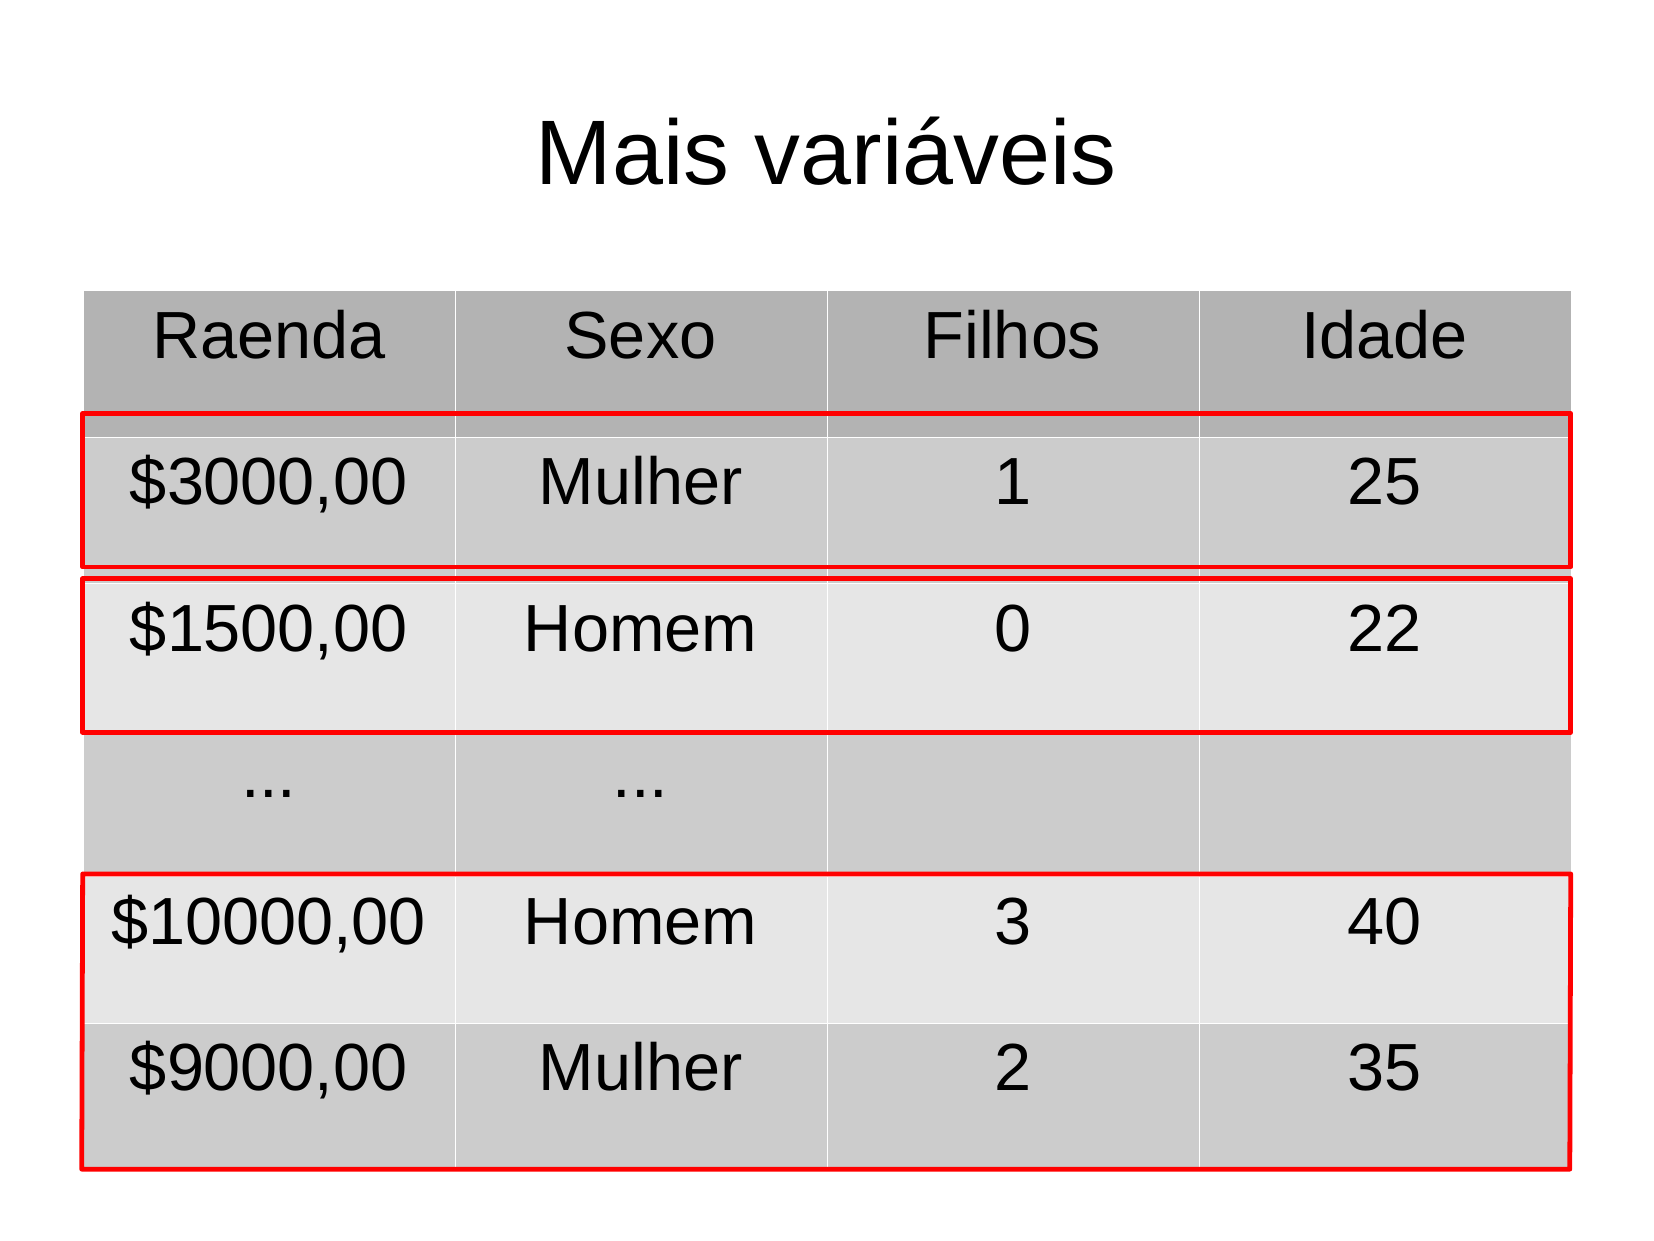

# Mais variáveis
| Raenda | Sexo | Filhos | Idade |
| --- | --- | --- | --- |
| $3000,00 | Mulher | 1 | 25 |
| $1500,00 | Homem | 0 | 22 |
| ... | ... | | |
| $10000,00 | Homem | 3 | 40 |
| $9000,00 | Mulher | 2 | 35 |